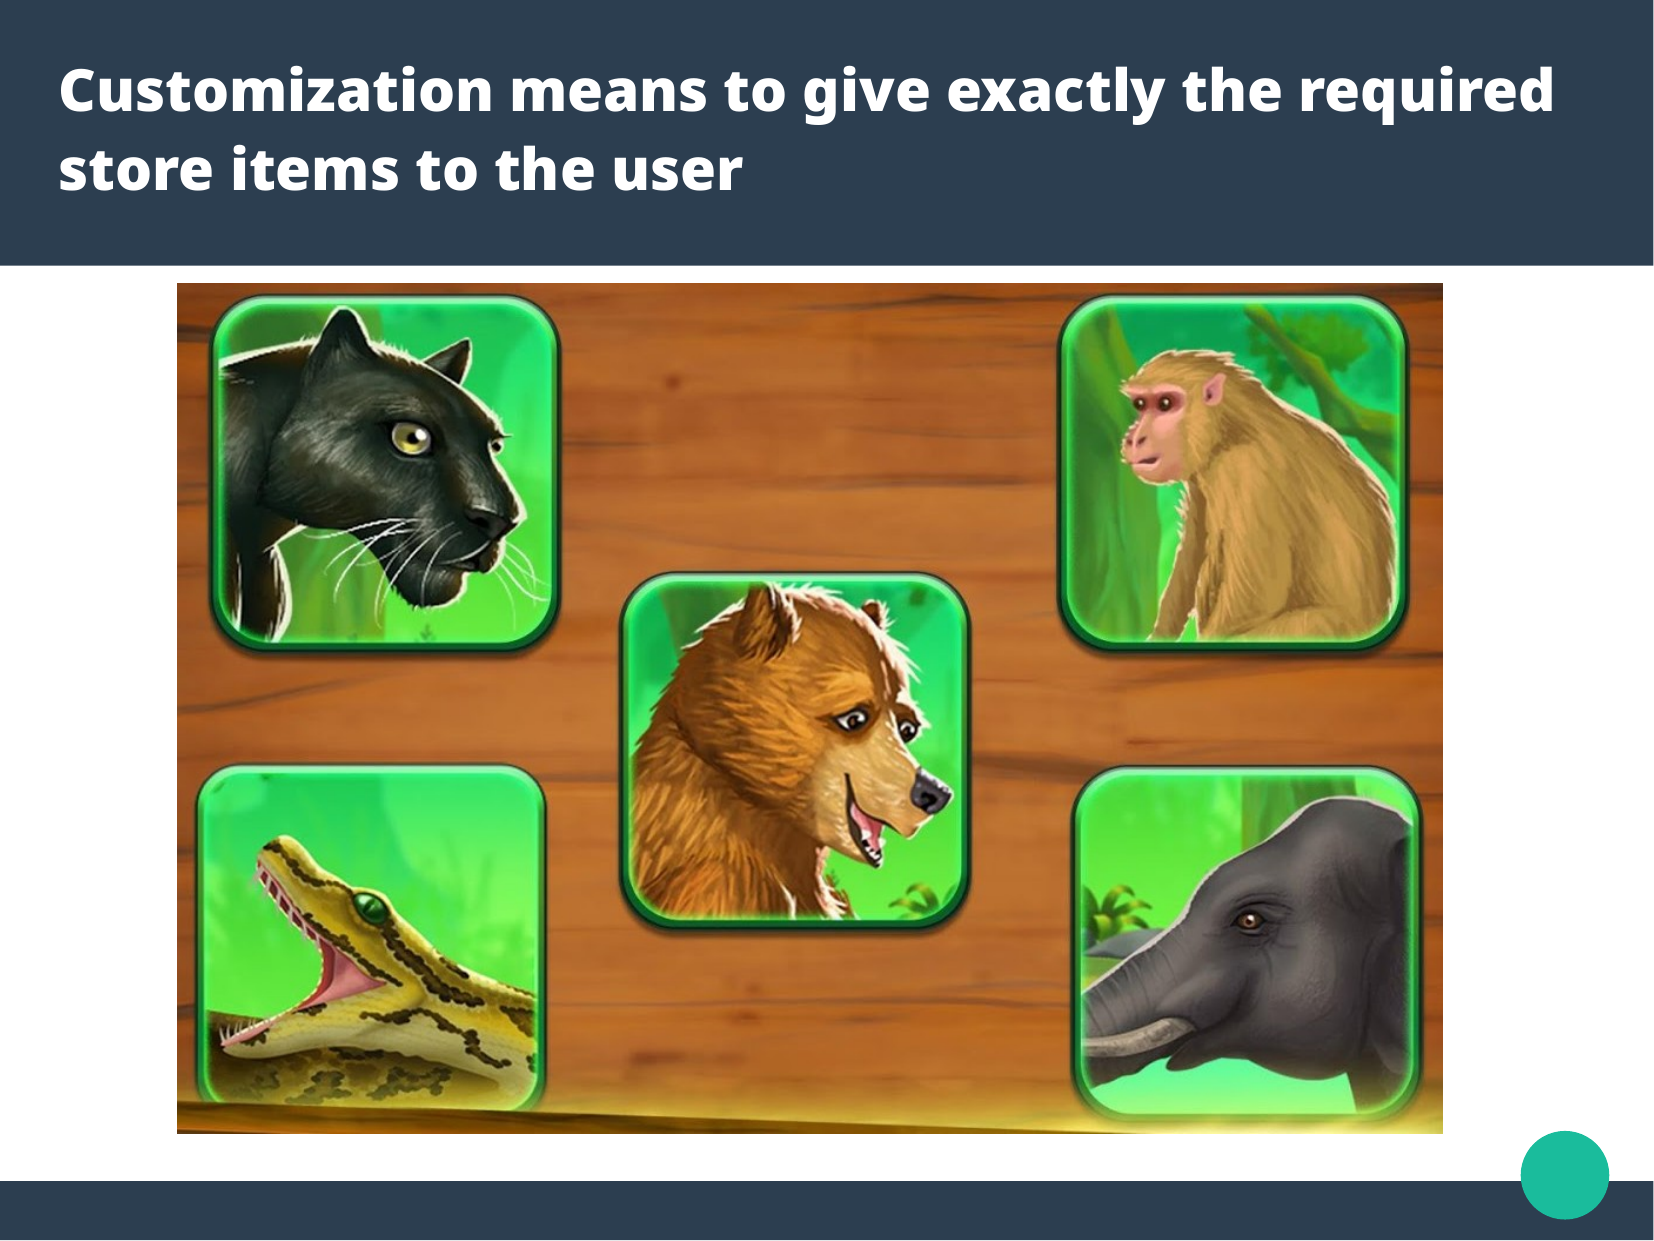

# Customization means to give exactly the required store items to the user